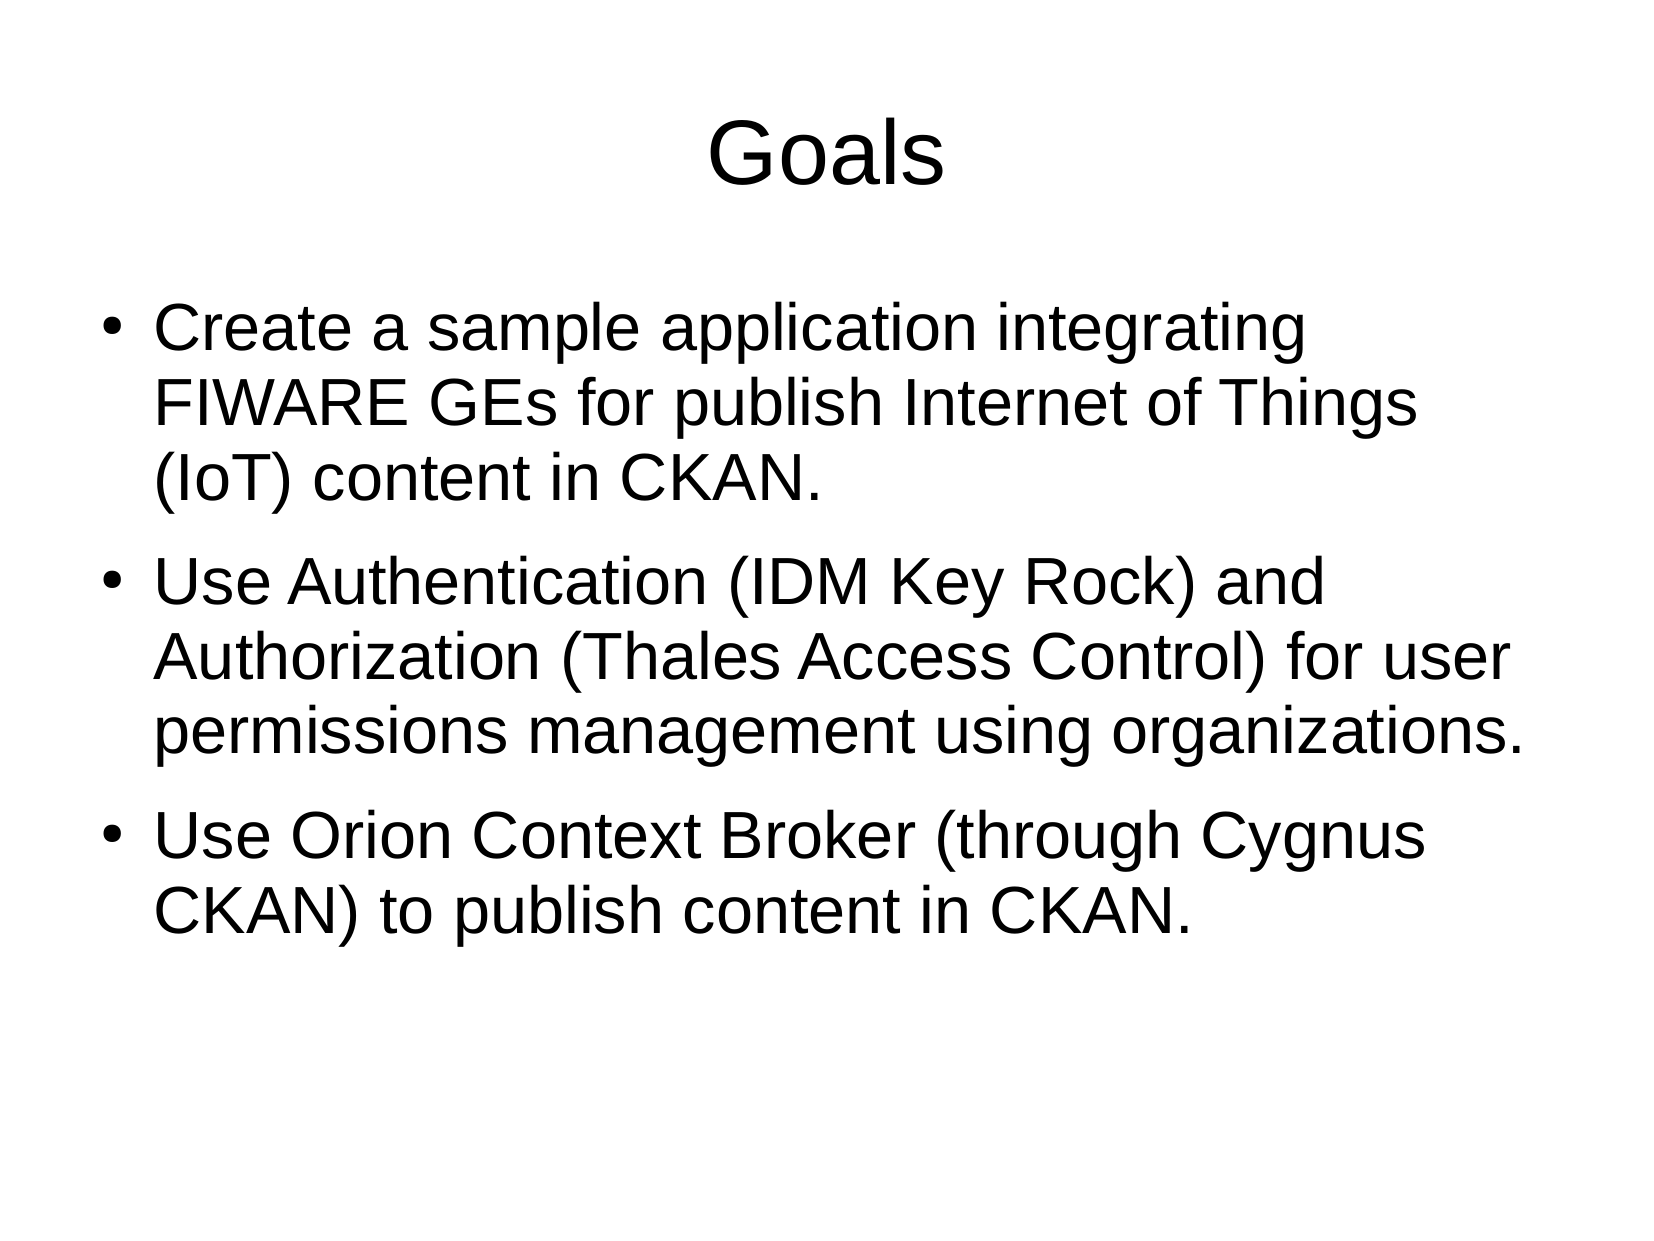

# Goals
Create a sample application integrating FIWARE GEs for publish Internet of Things (IoT) content in CKAN.
Use Authentication (IDM Key Rock) and Authorization (Thales Access Control) for user permissions management using organizations.
Use Orion Context Broker (through Cygnus CKAN) to publish content in CKAN.